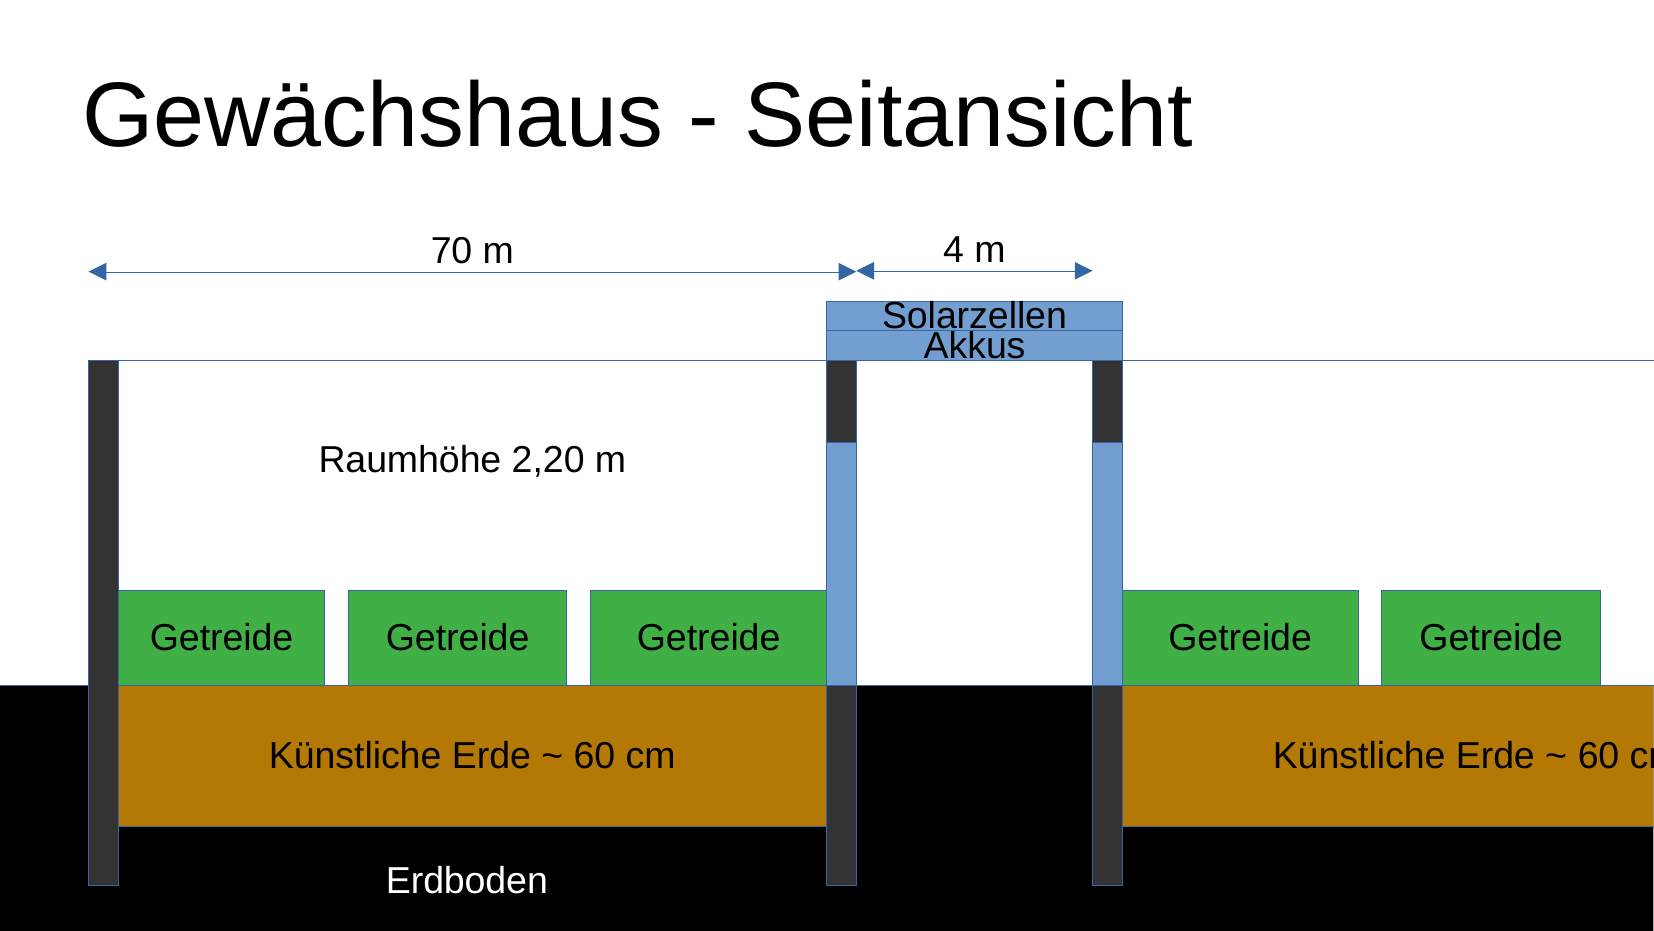

# Gewächshaus - Seitansicht
4 m
70 m
Solarzellen
Akkus
Raumhöhe 2,20 m
Getreide
Getreide
Getreide
Getreide
Getreide
Erdboden
Künstliche Erde ~ 60 cm
Künstliche Erde ~ 60 cm